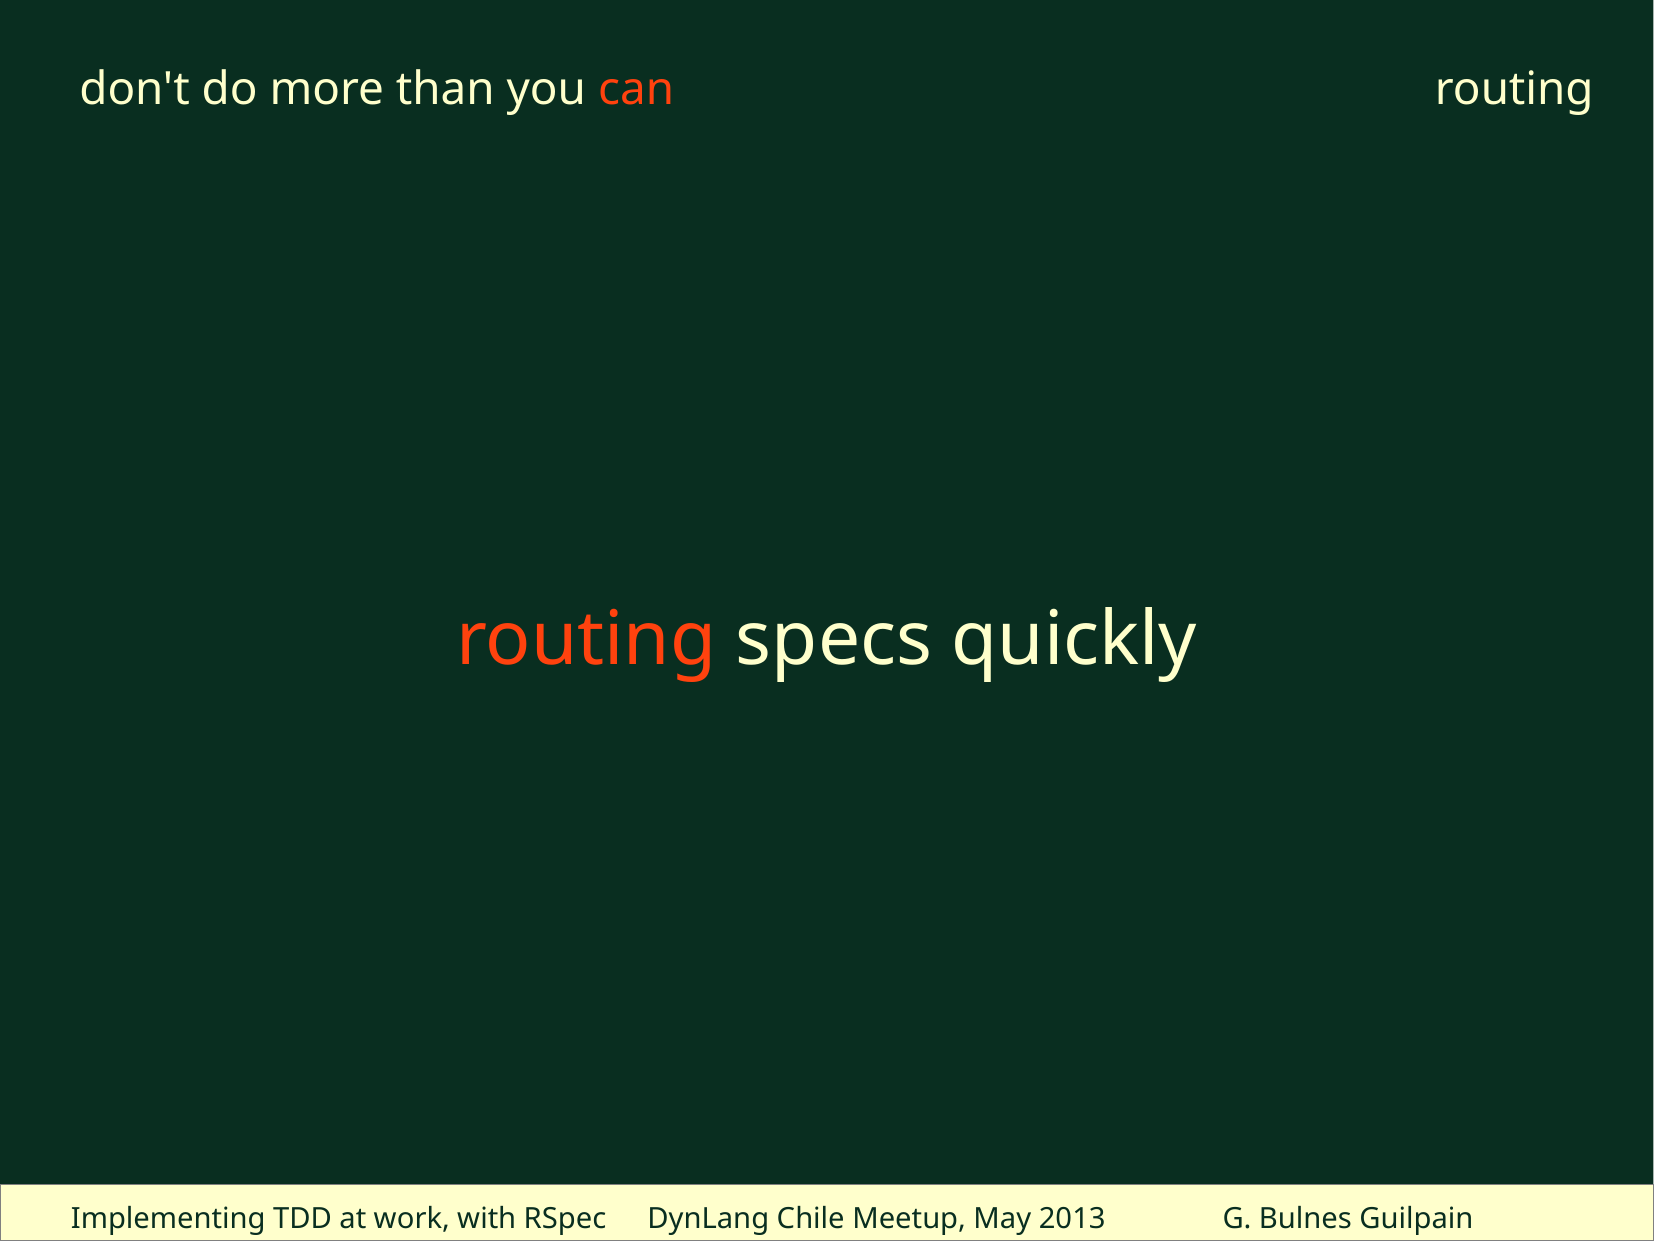

don't do more than you can
routing
# routing specs quickly
Implementing TDD at work, with RSpec
DynLang Chile Meetup, May 2013
G. Bulnes Guilpain